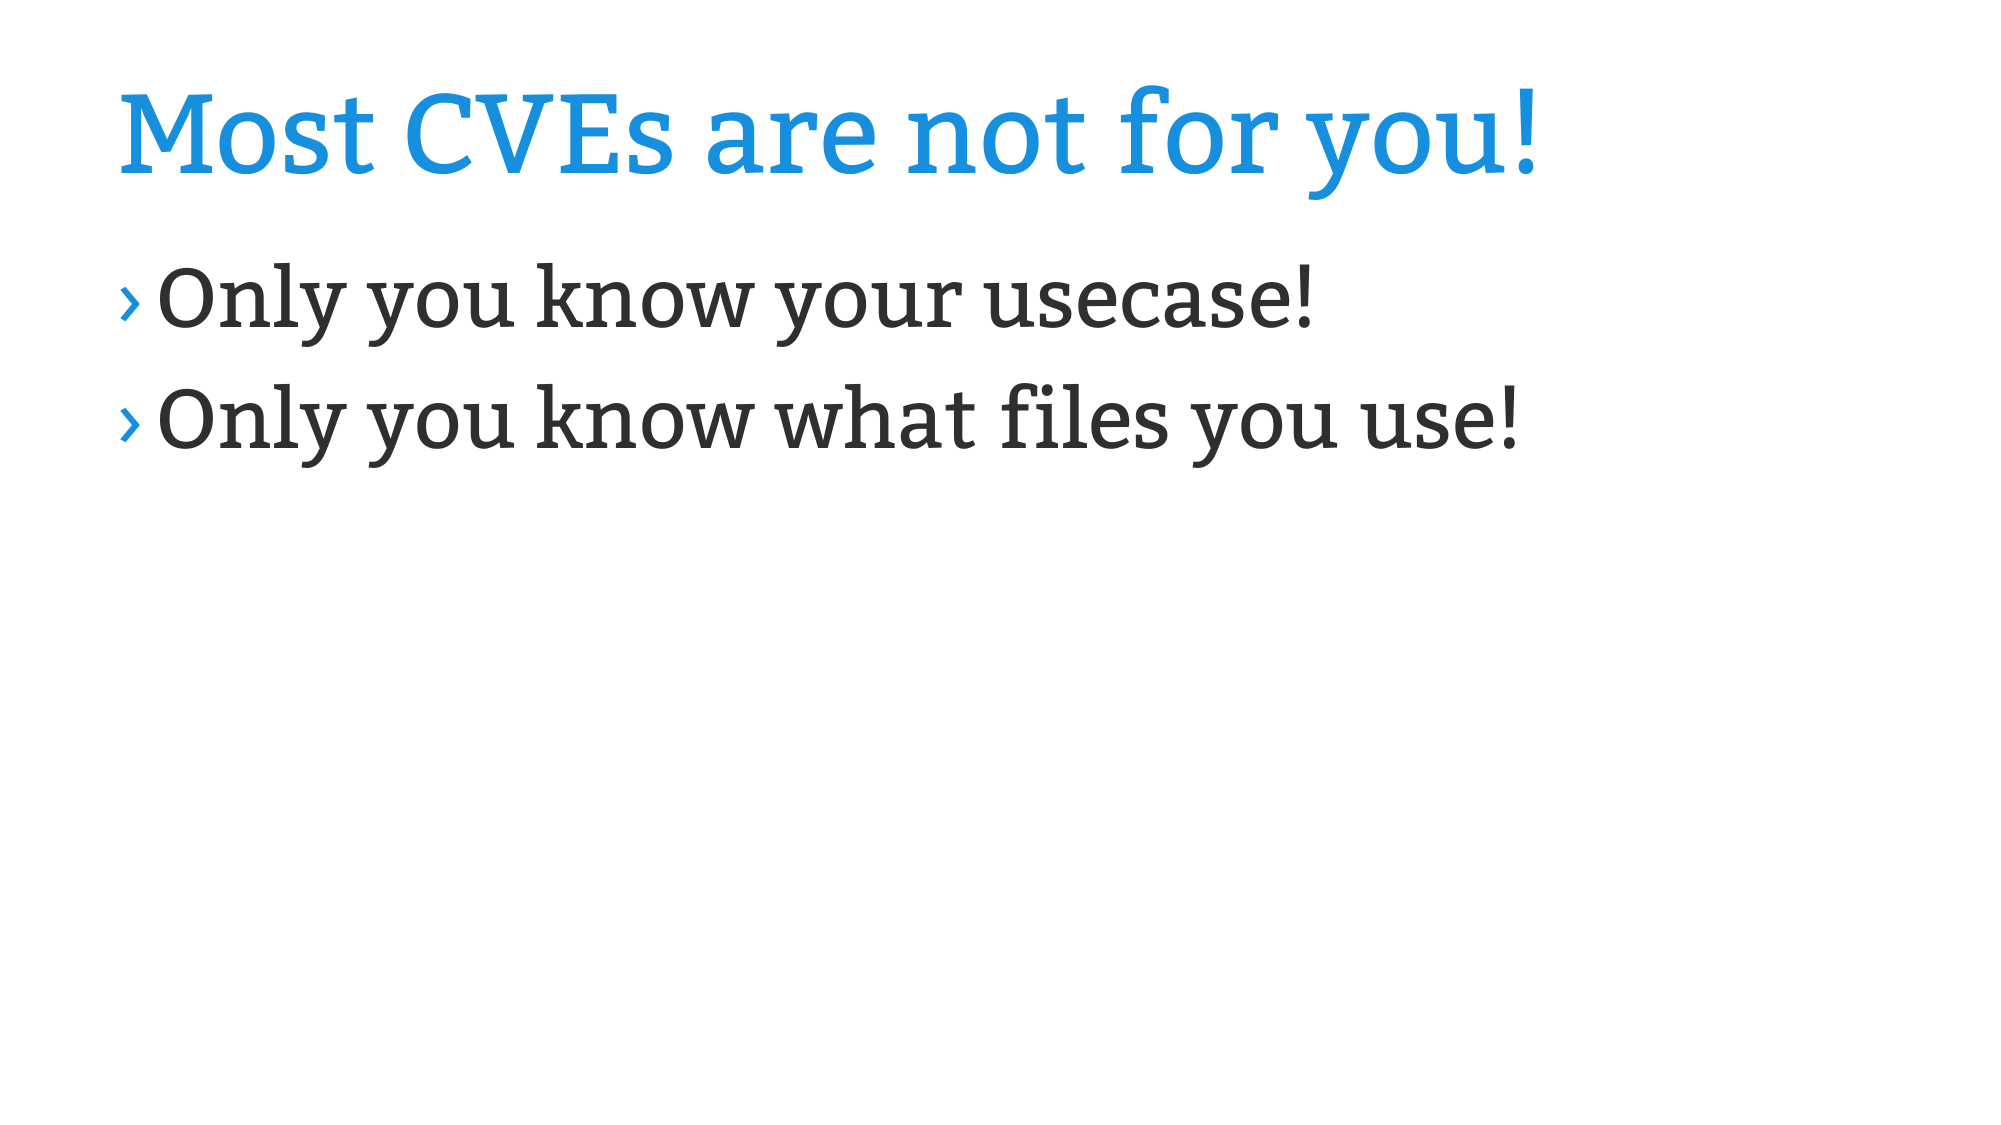

# Most CVEs are not for you!
Only you know your usecase!
Only you know what files you use!